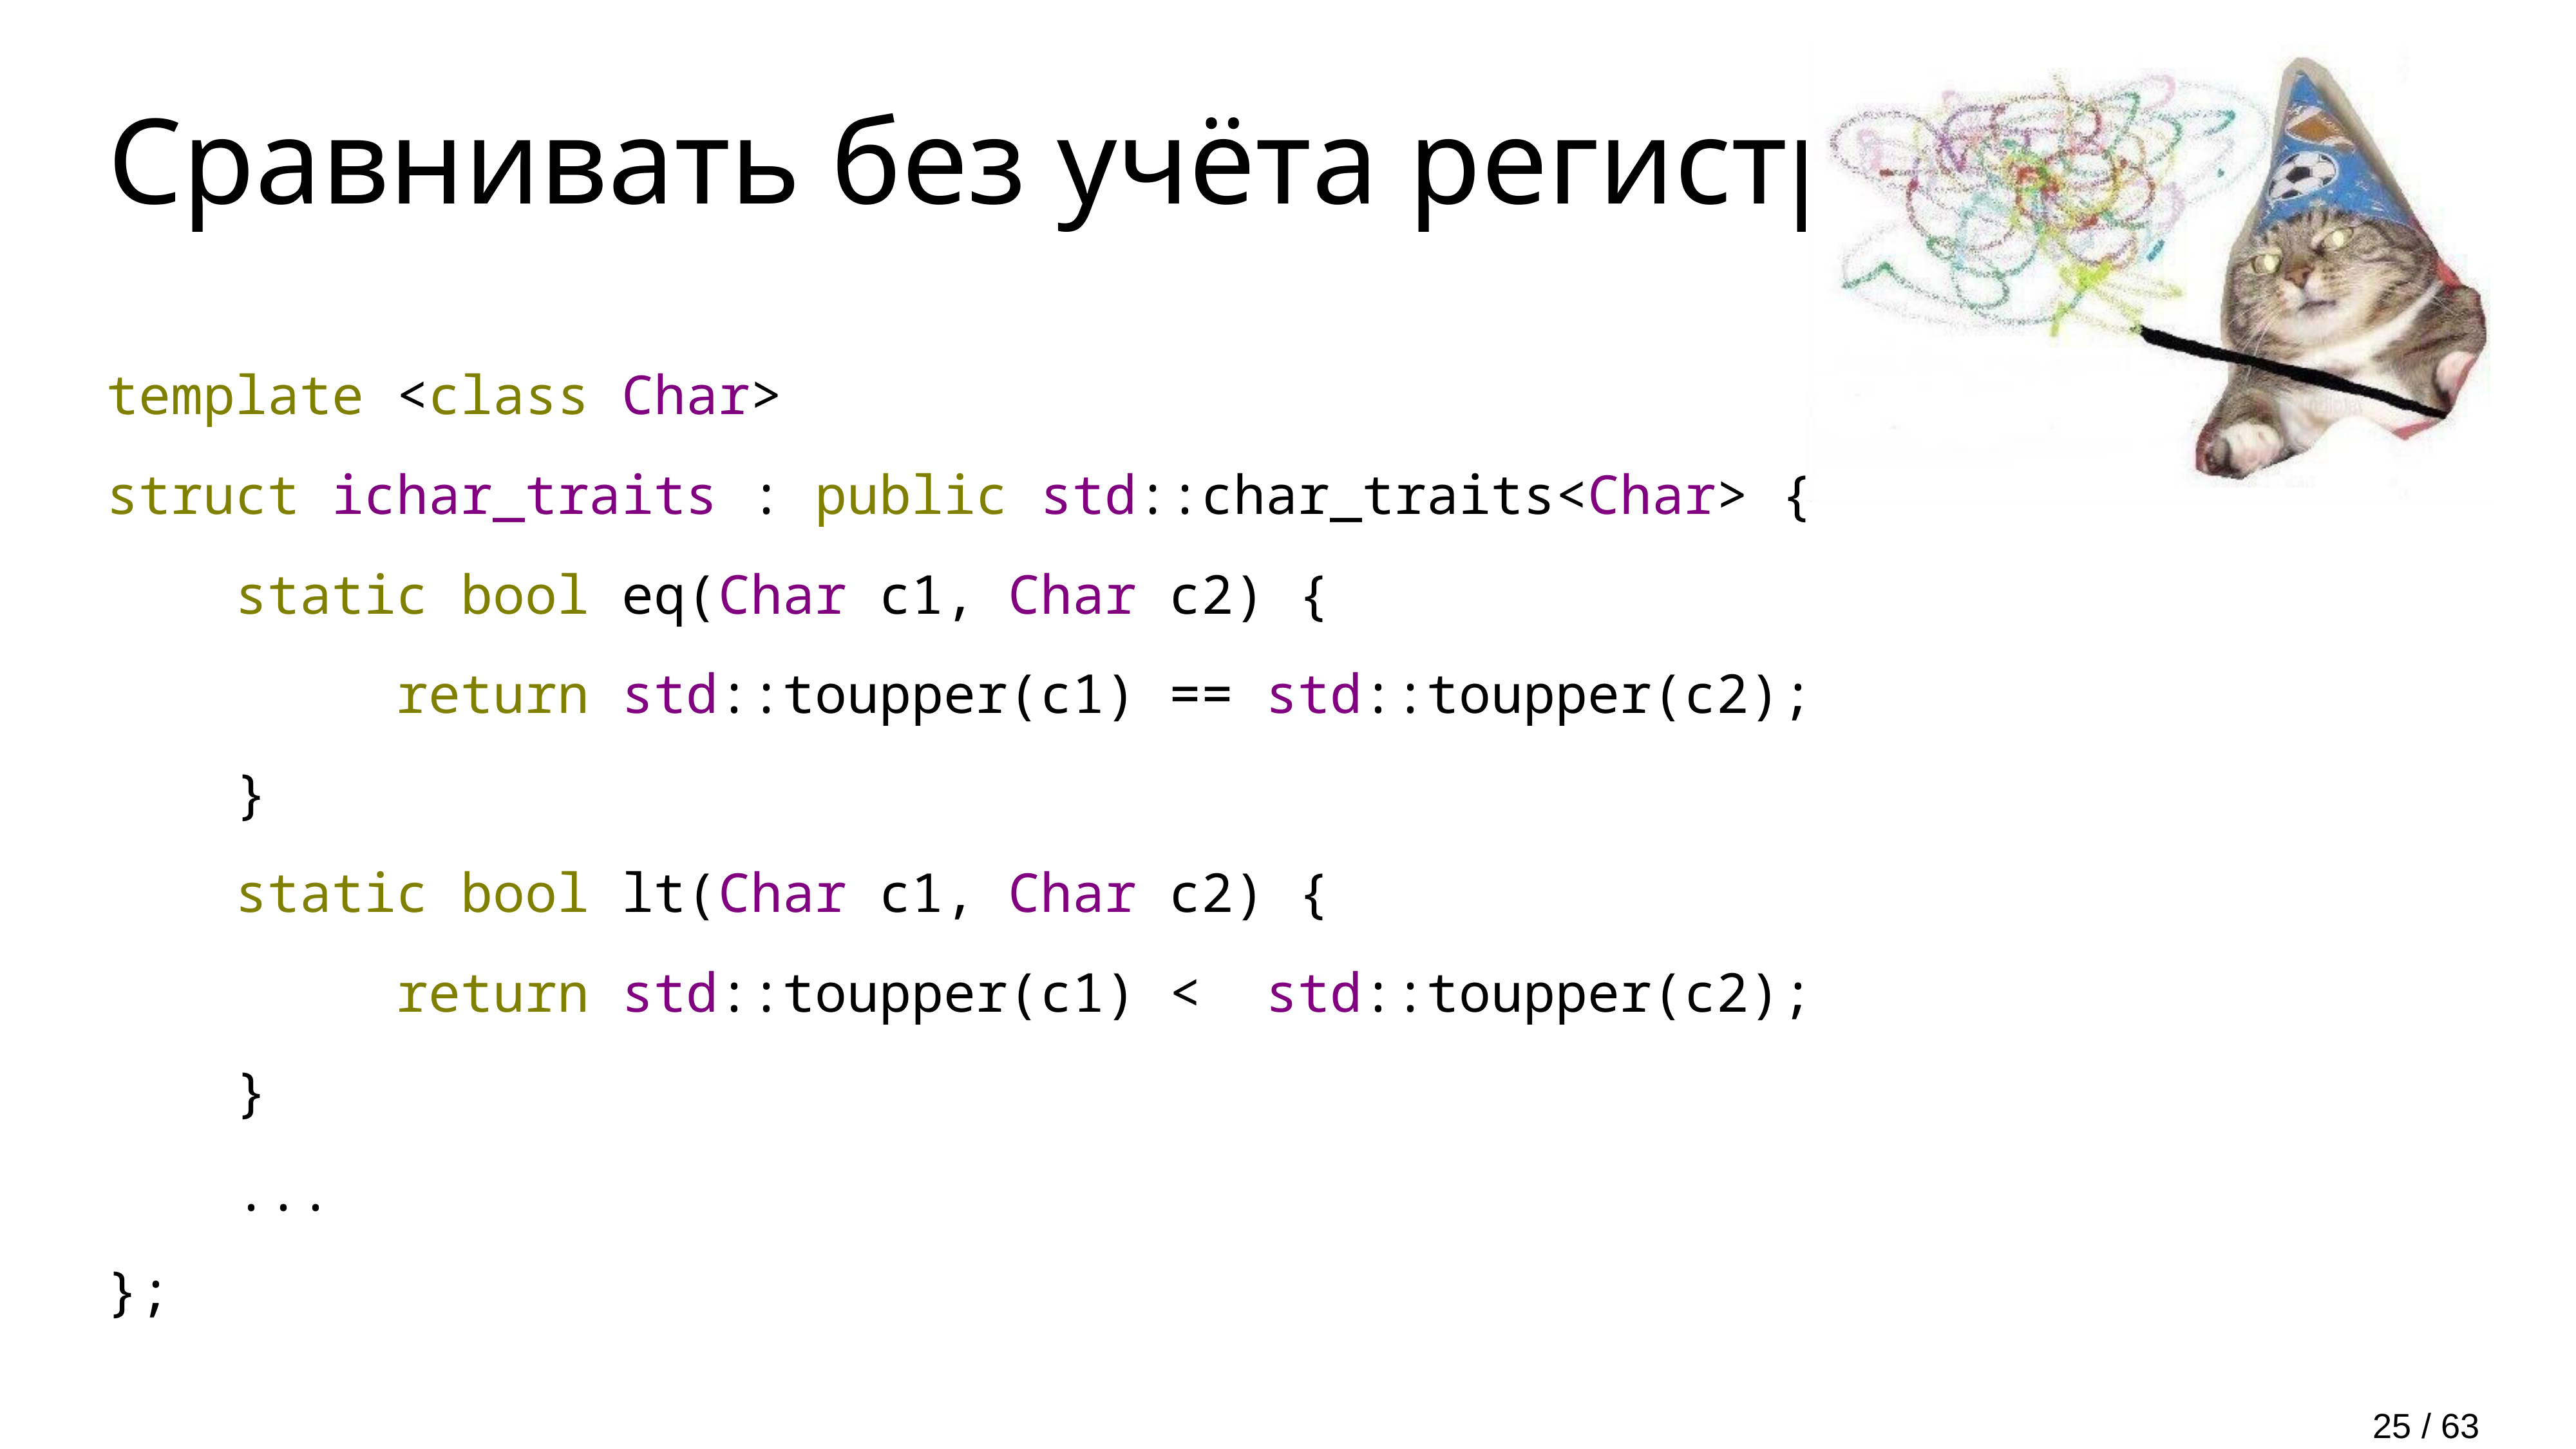

# Сравнивать без учёта регистра
template <class Char>
struct ichar_traits : public std::char_traits<Char> {
 static bool eq(Char c1, Char c2) {
 return std::toupper(c1) == std::toupper(c2);
 }
 static bool lt(Char c1, Char c2) {
 return std::toupper(c1) < std::toupper(c2);
 }
 ...
};